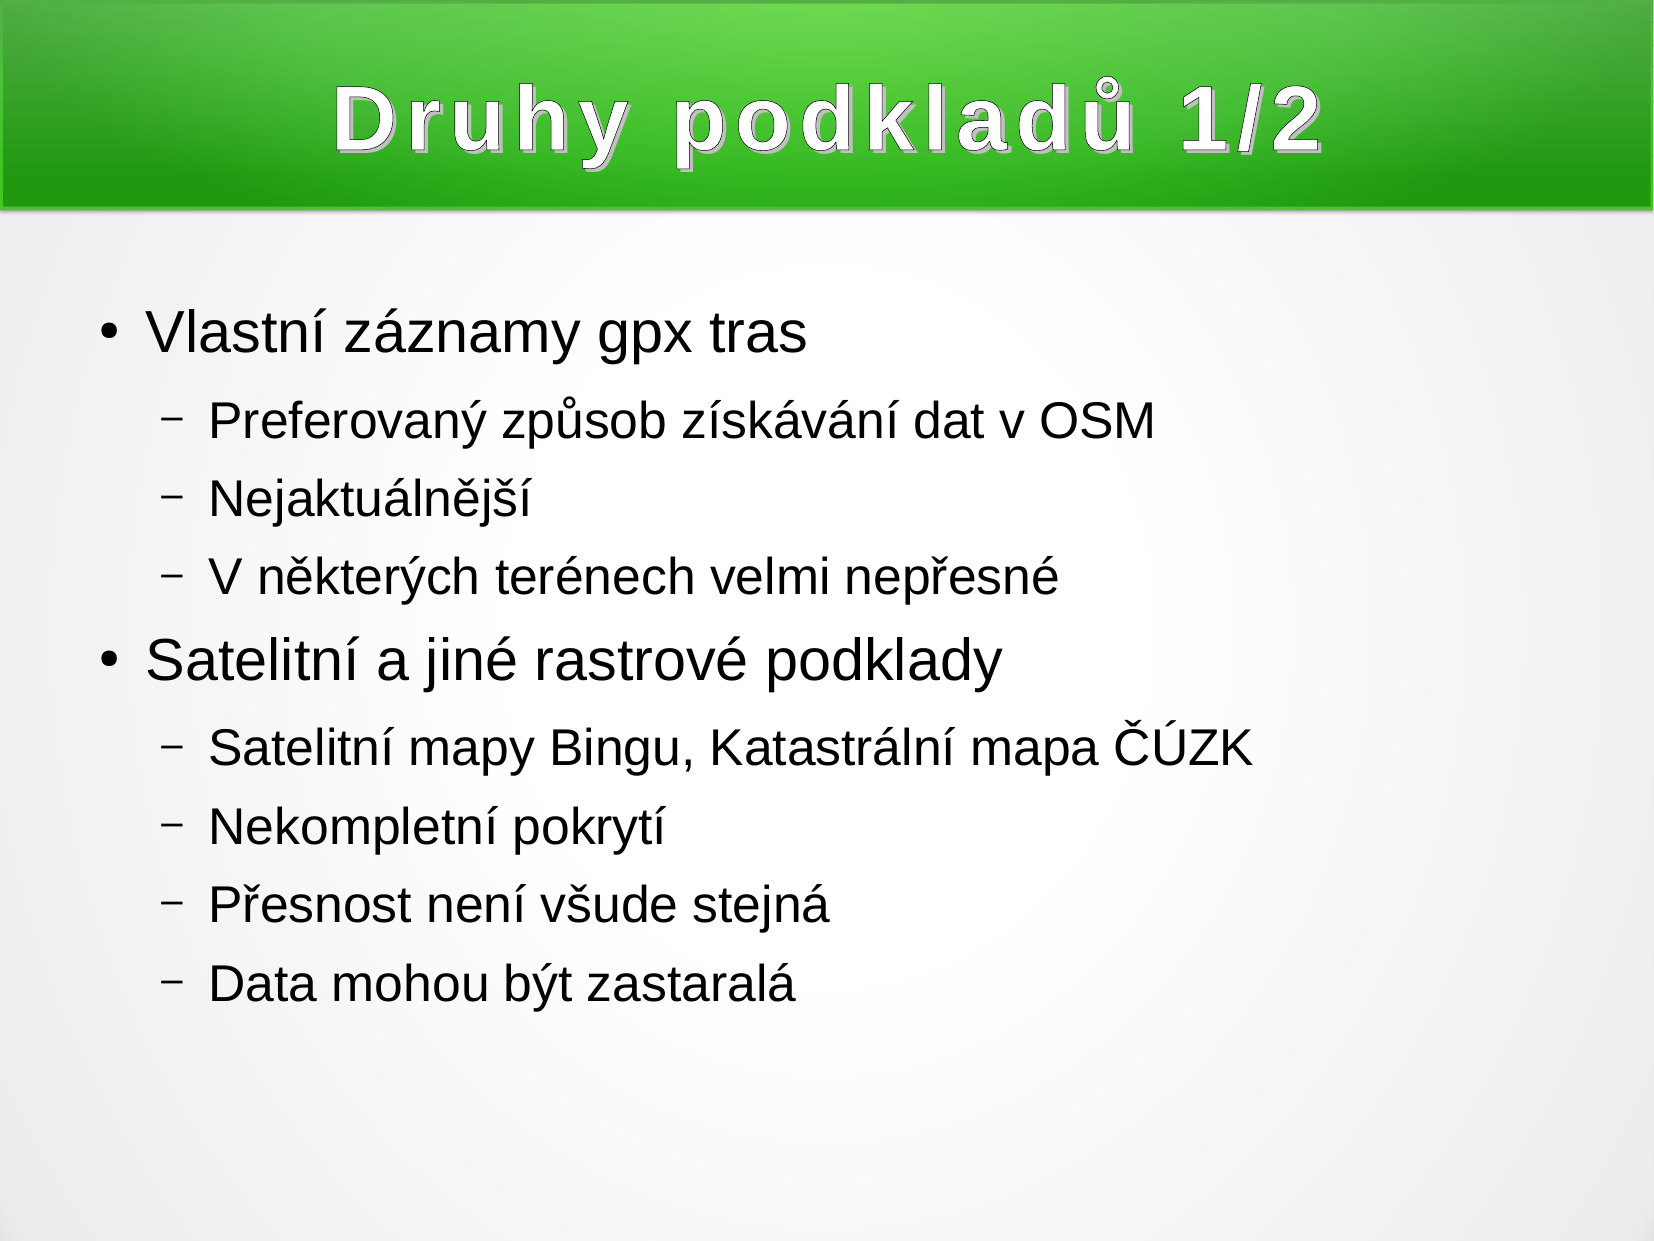

# Druhy podkladů 1/2
Vlastní záznamy gpx tras
Preferovaný způsob získávání dat v OSM
Nejaktuálnější
V některých terénech velmi nepřesné
Satelitní a jiné rastrové podklady
Satelitní mapy Bingu, Katastrální mapa ČÚZK
Nekompletní pokrytí
Přesnost není všude stejná
Data mohou být zastaralá